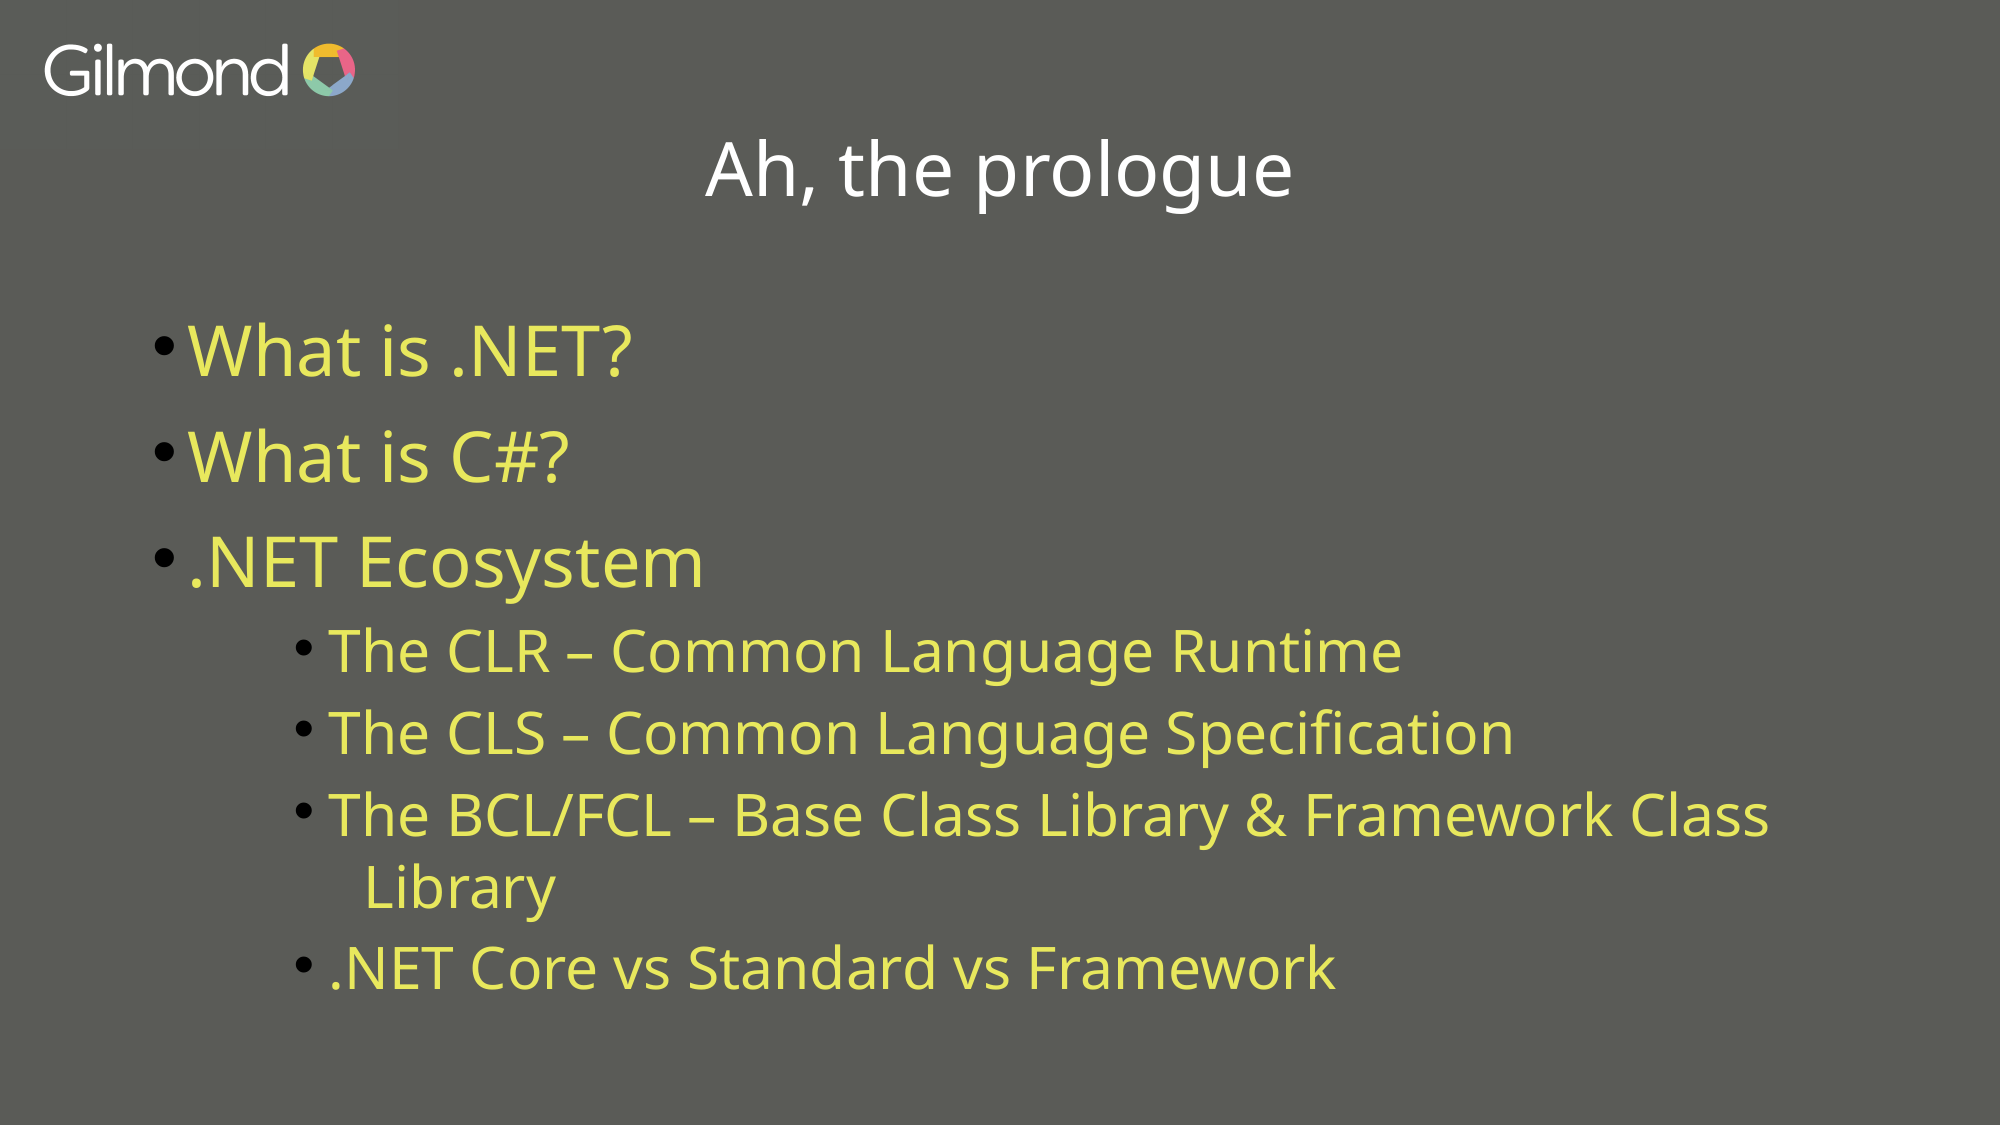

# Ah, the prologue
What is .NET?
What is C#?
.NET Ecosystem
The CLR – Common Language Runtime
The CLS – Common Language Specification
The BCL/FCL – Base Class Library & Framework Class Library
.NET Core vs Standard vs Framework